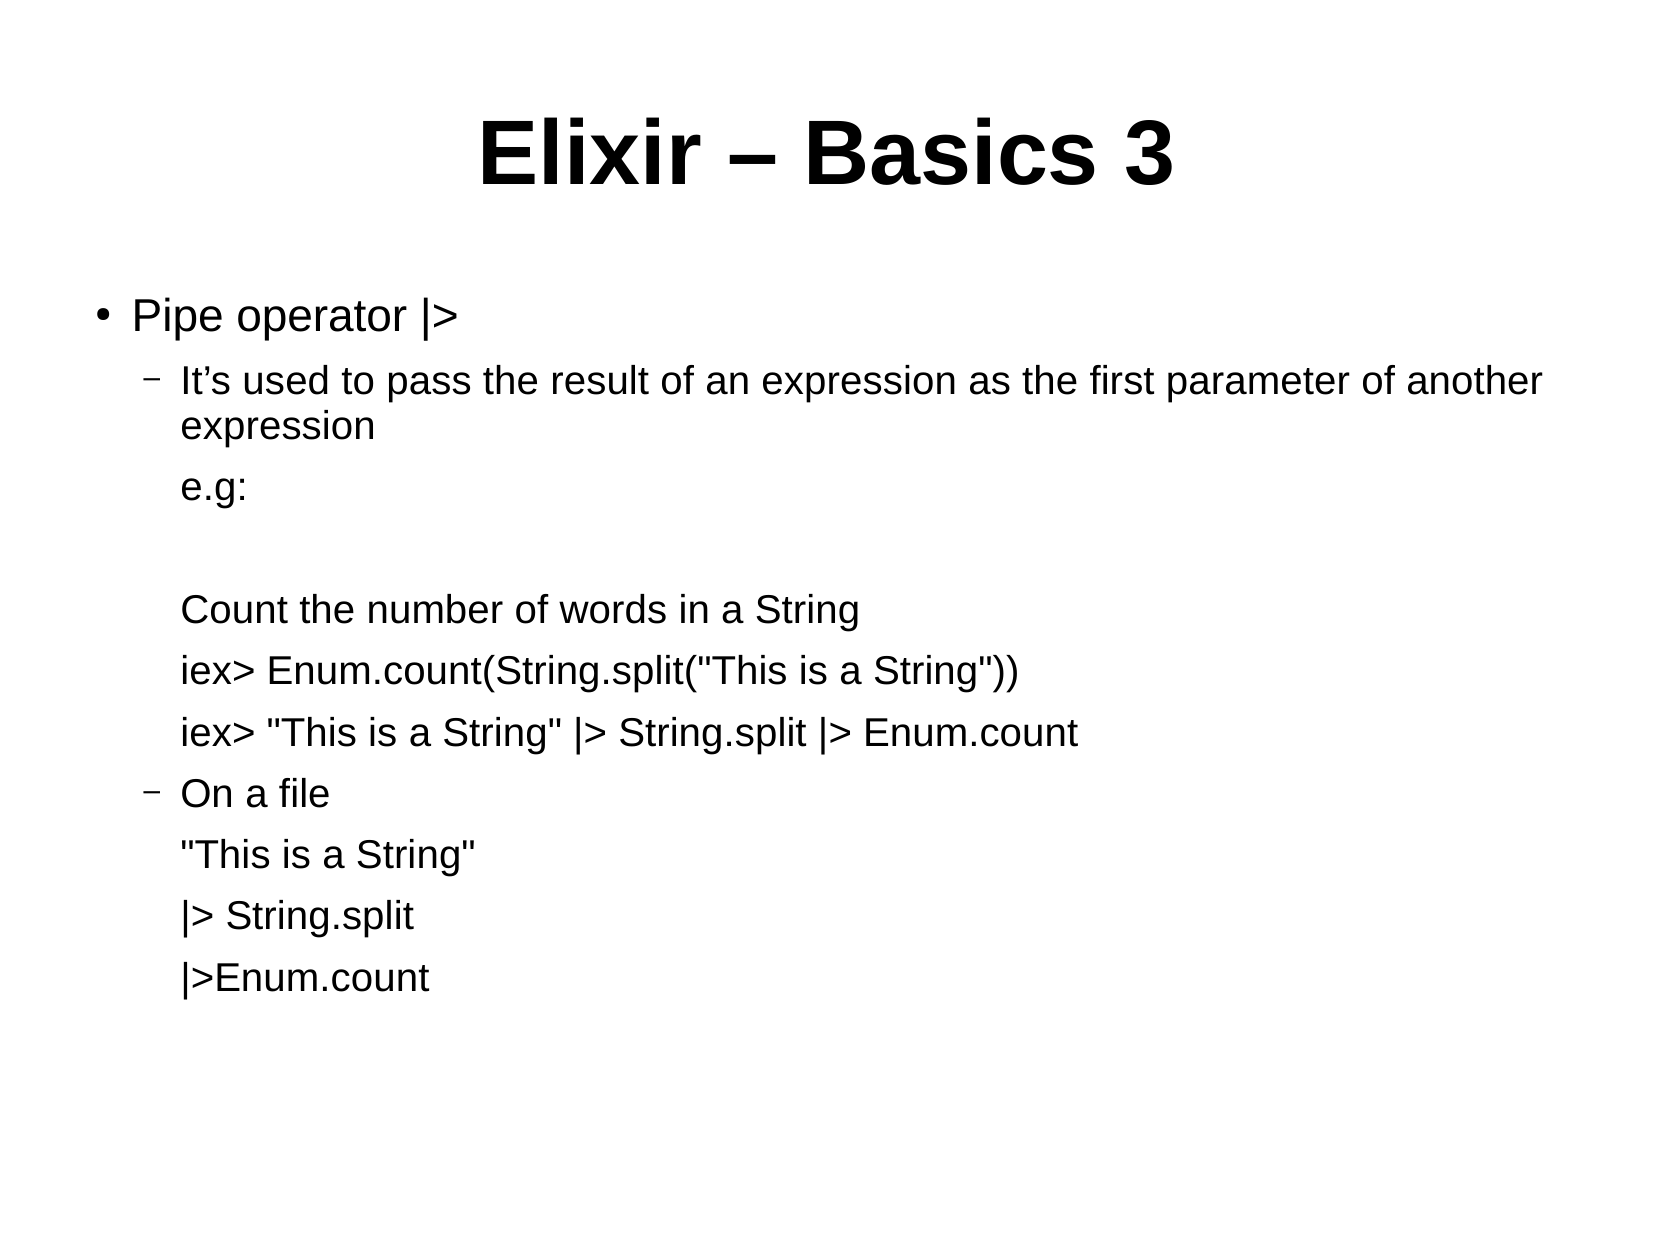

# Elixir – Basics 3
Pipe operator |>
It’s used to pass the result of an expression as the first parameter of another expression
e.g:
Count the number of words in a String
iex> Enum.count(String.split("This is a String"))
iex> "This is a String" |> String.split |> Enum.count
On a file
"This is a String"
|> String.split
|>Enum.count